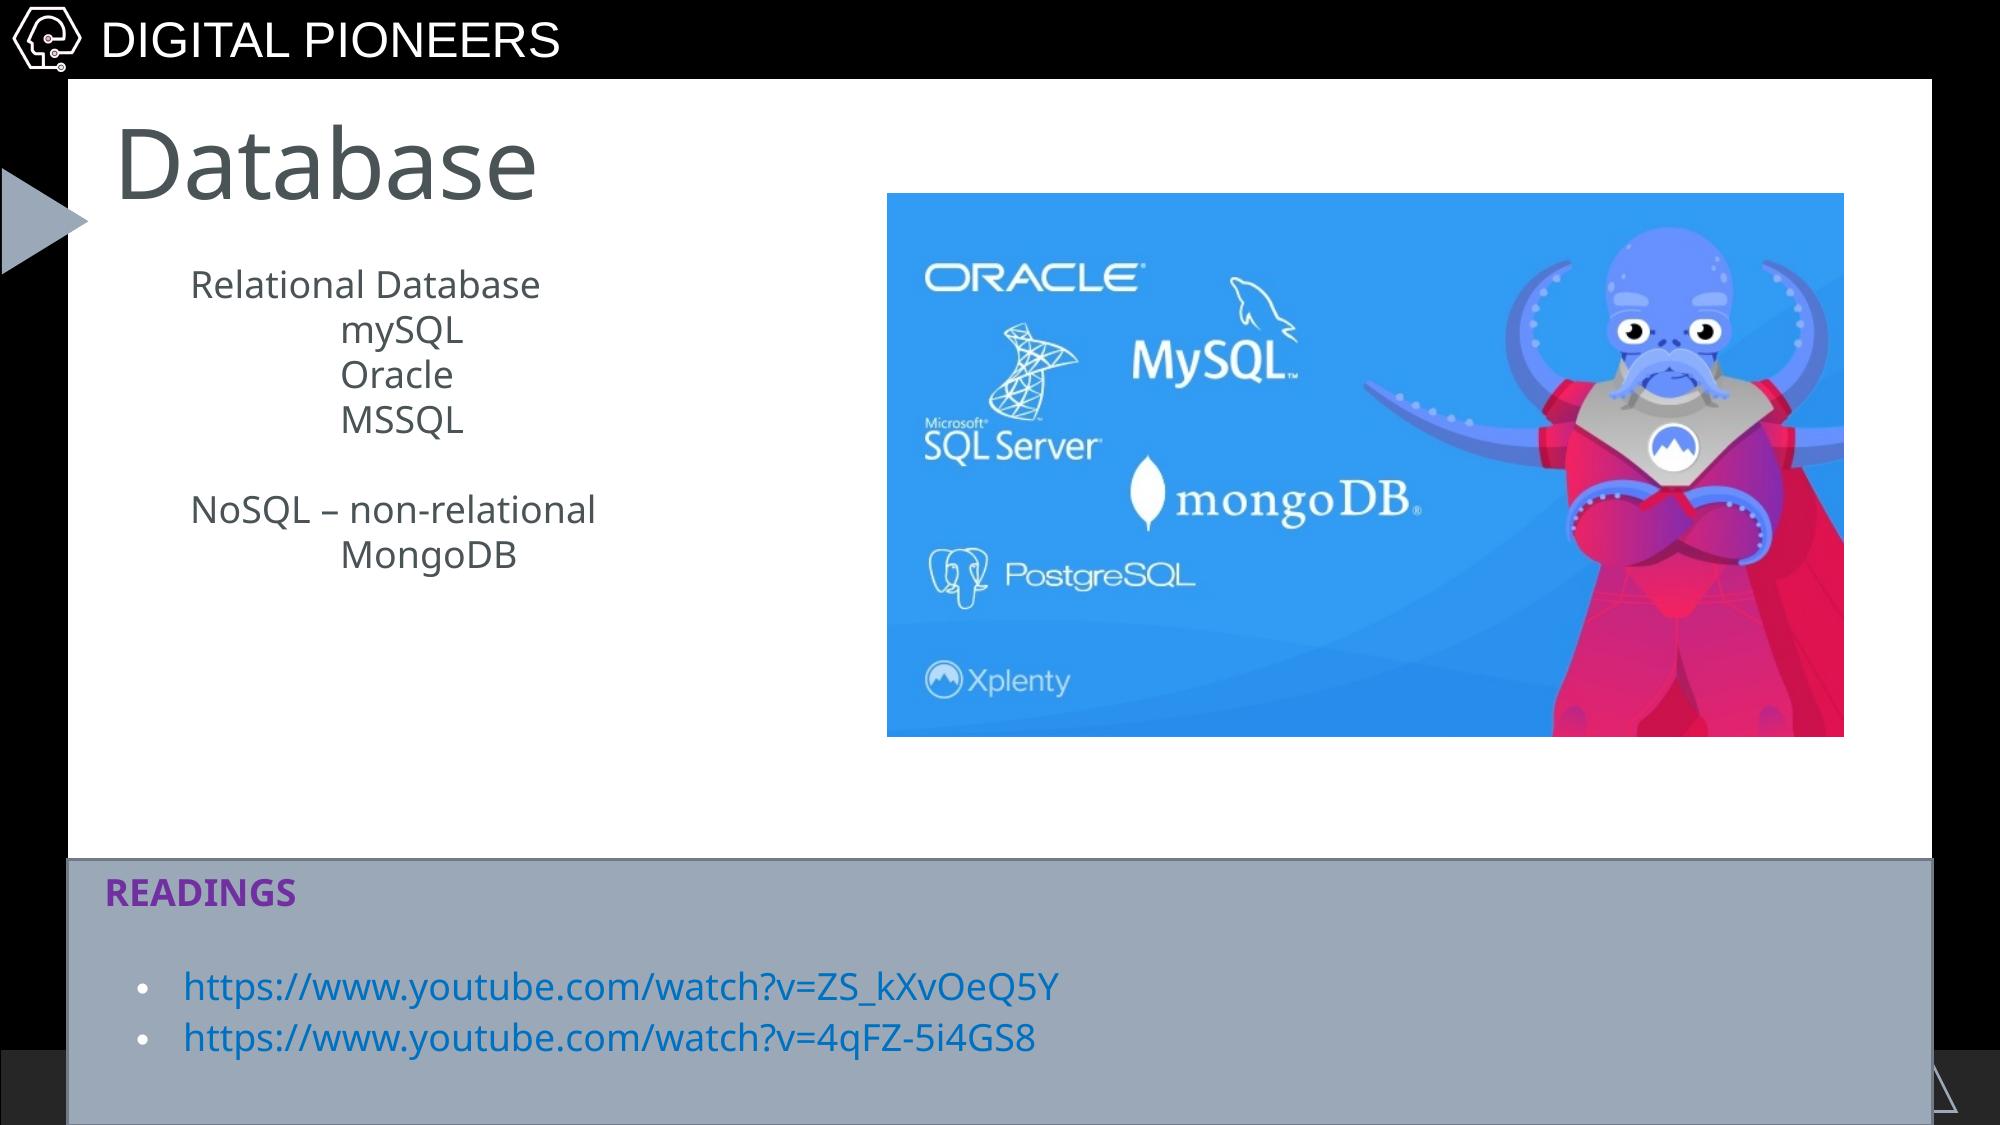

DIGITAL PIONEERS
# Database
Relational Database
mySQL
Oracle
MSSQL
NoSQL – non-relational
MongoDB
READINGS
https://www.youtube.com/watch?v=ZS_kXvOeQ5Y
https://www.youtube.com/watch?v=4qFZ-5i4GS8